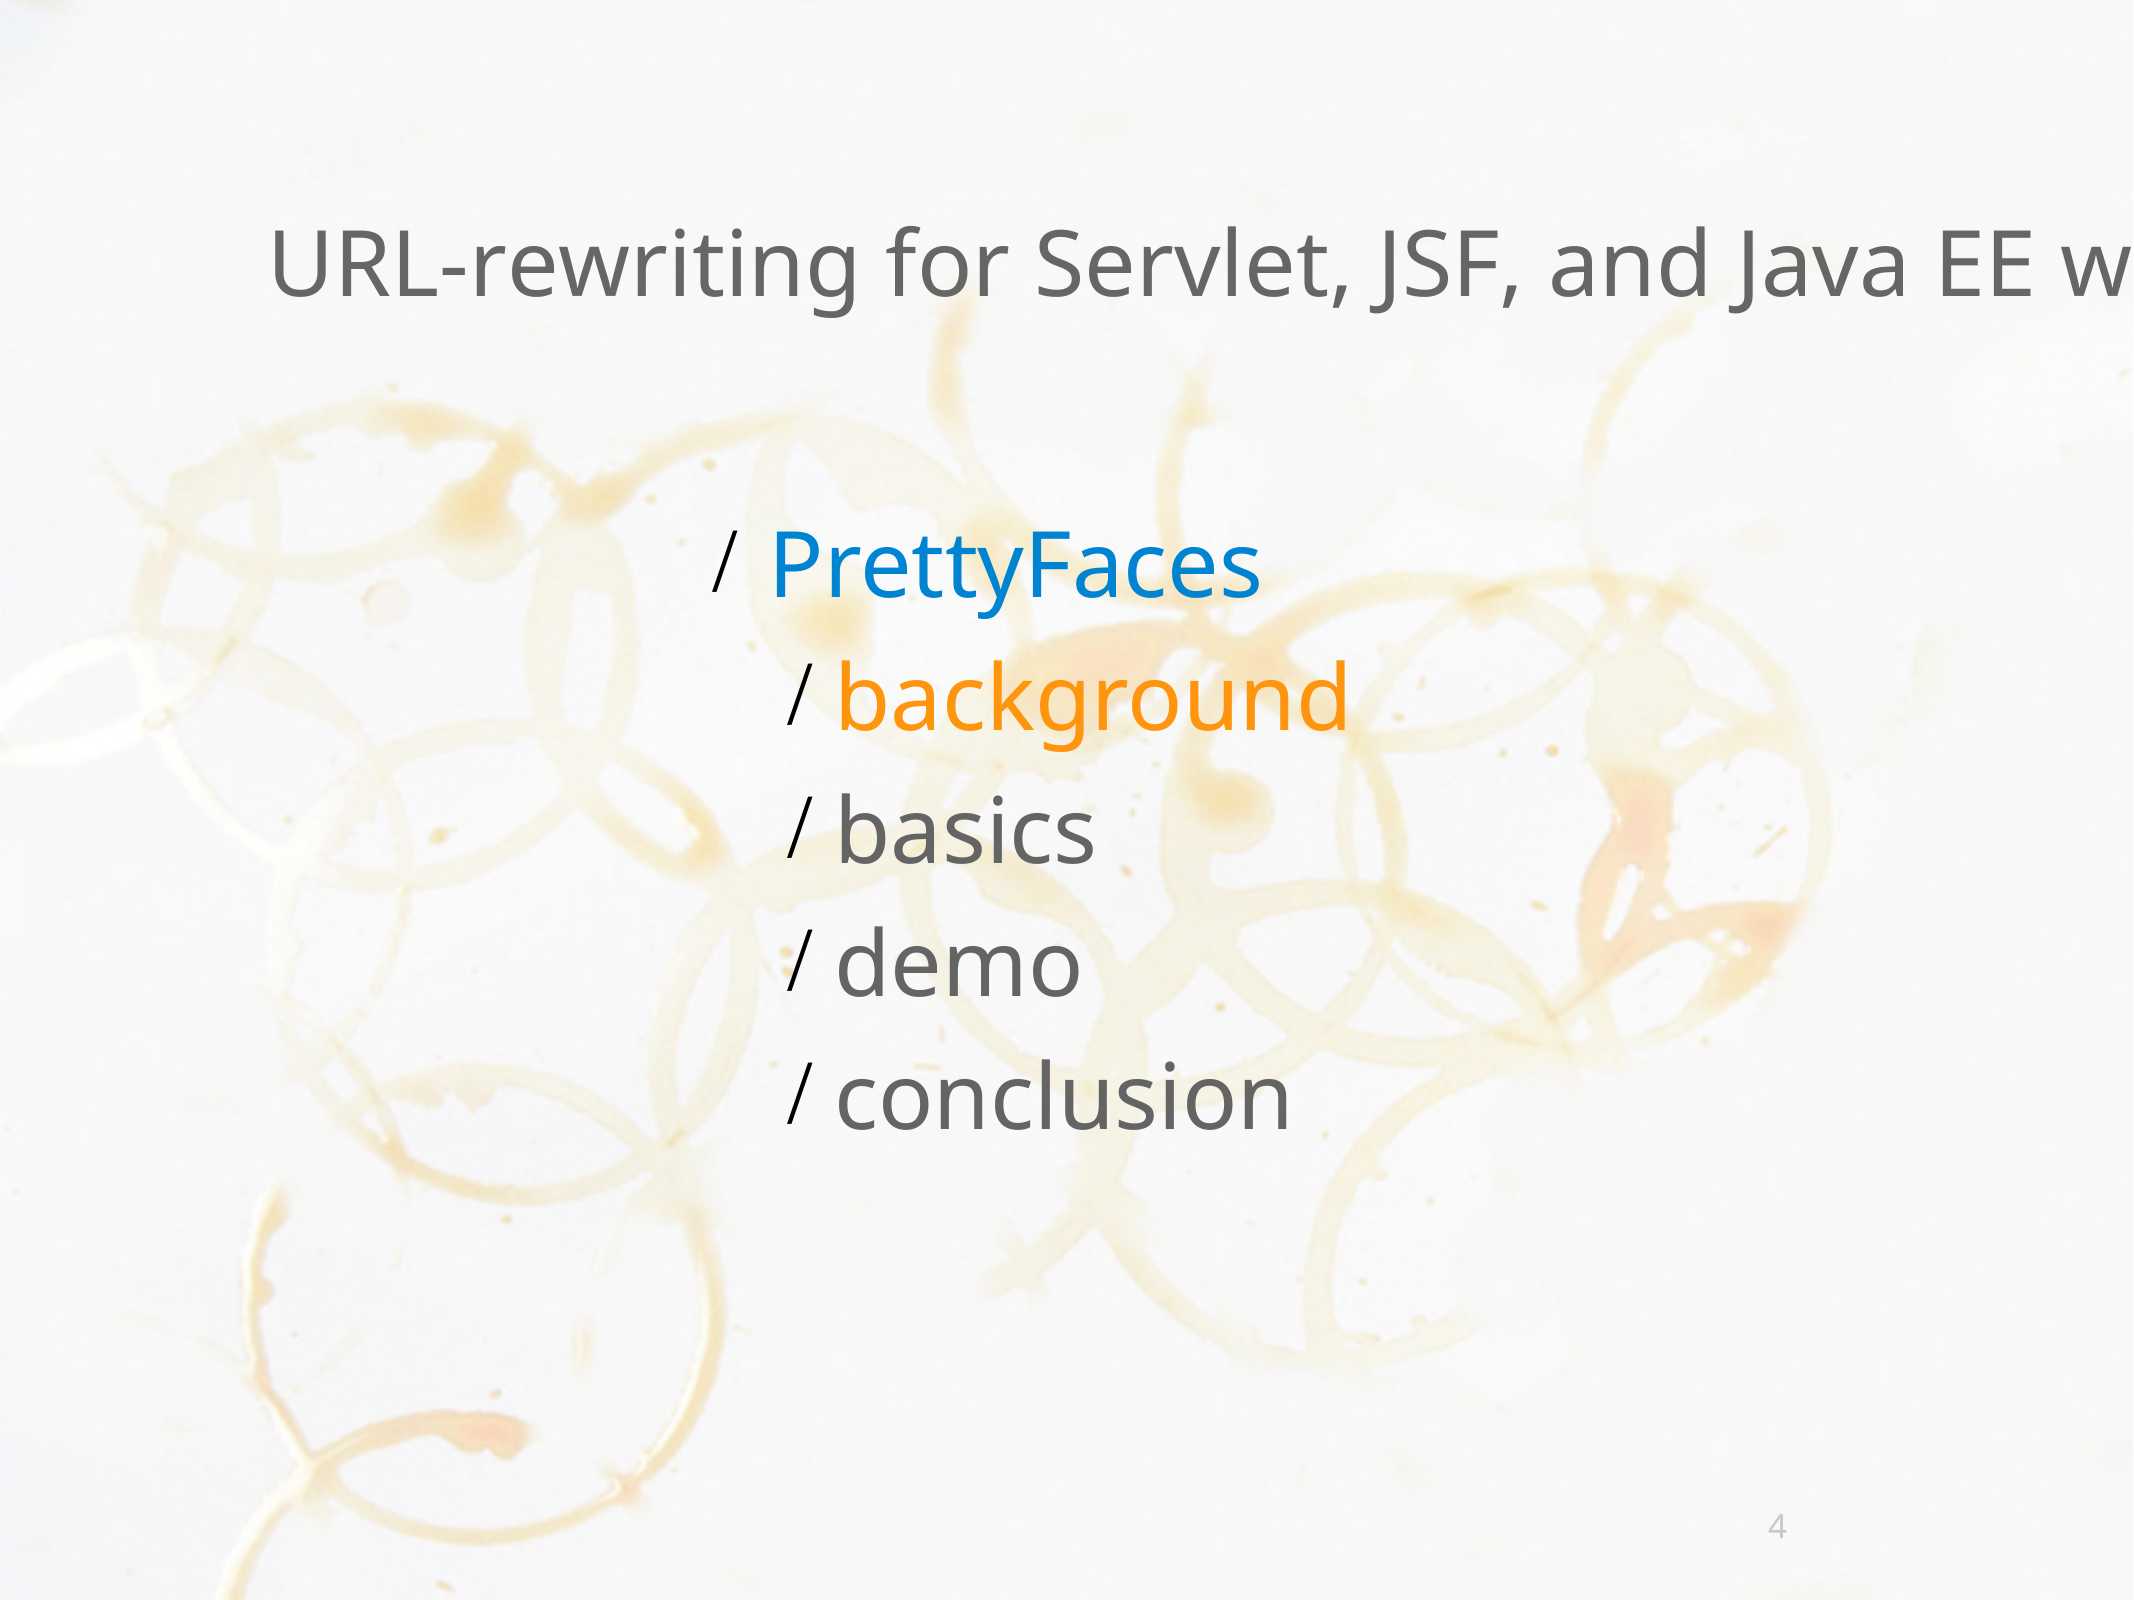

PrettyFaces
background
basics
demo
conclusion
URL-rewriting for Servlet, JSF, and Java EE with:
4